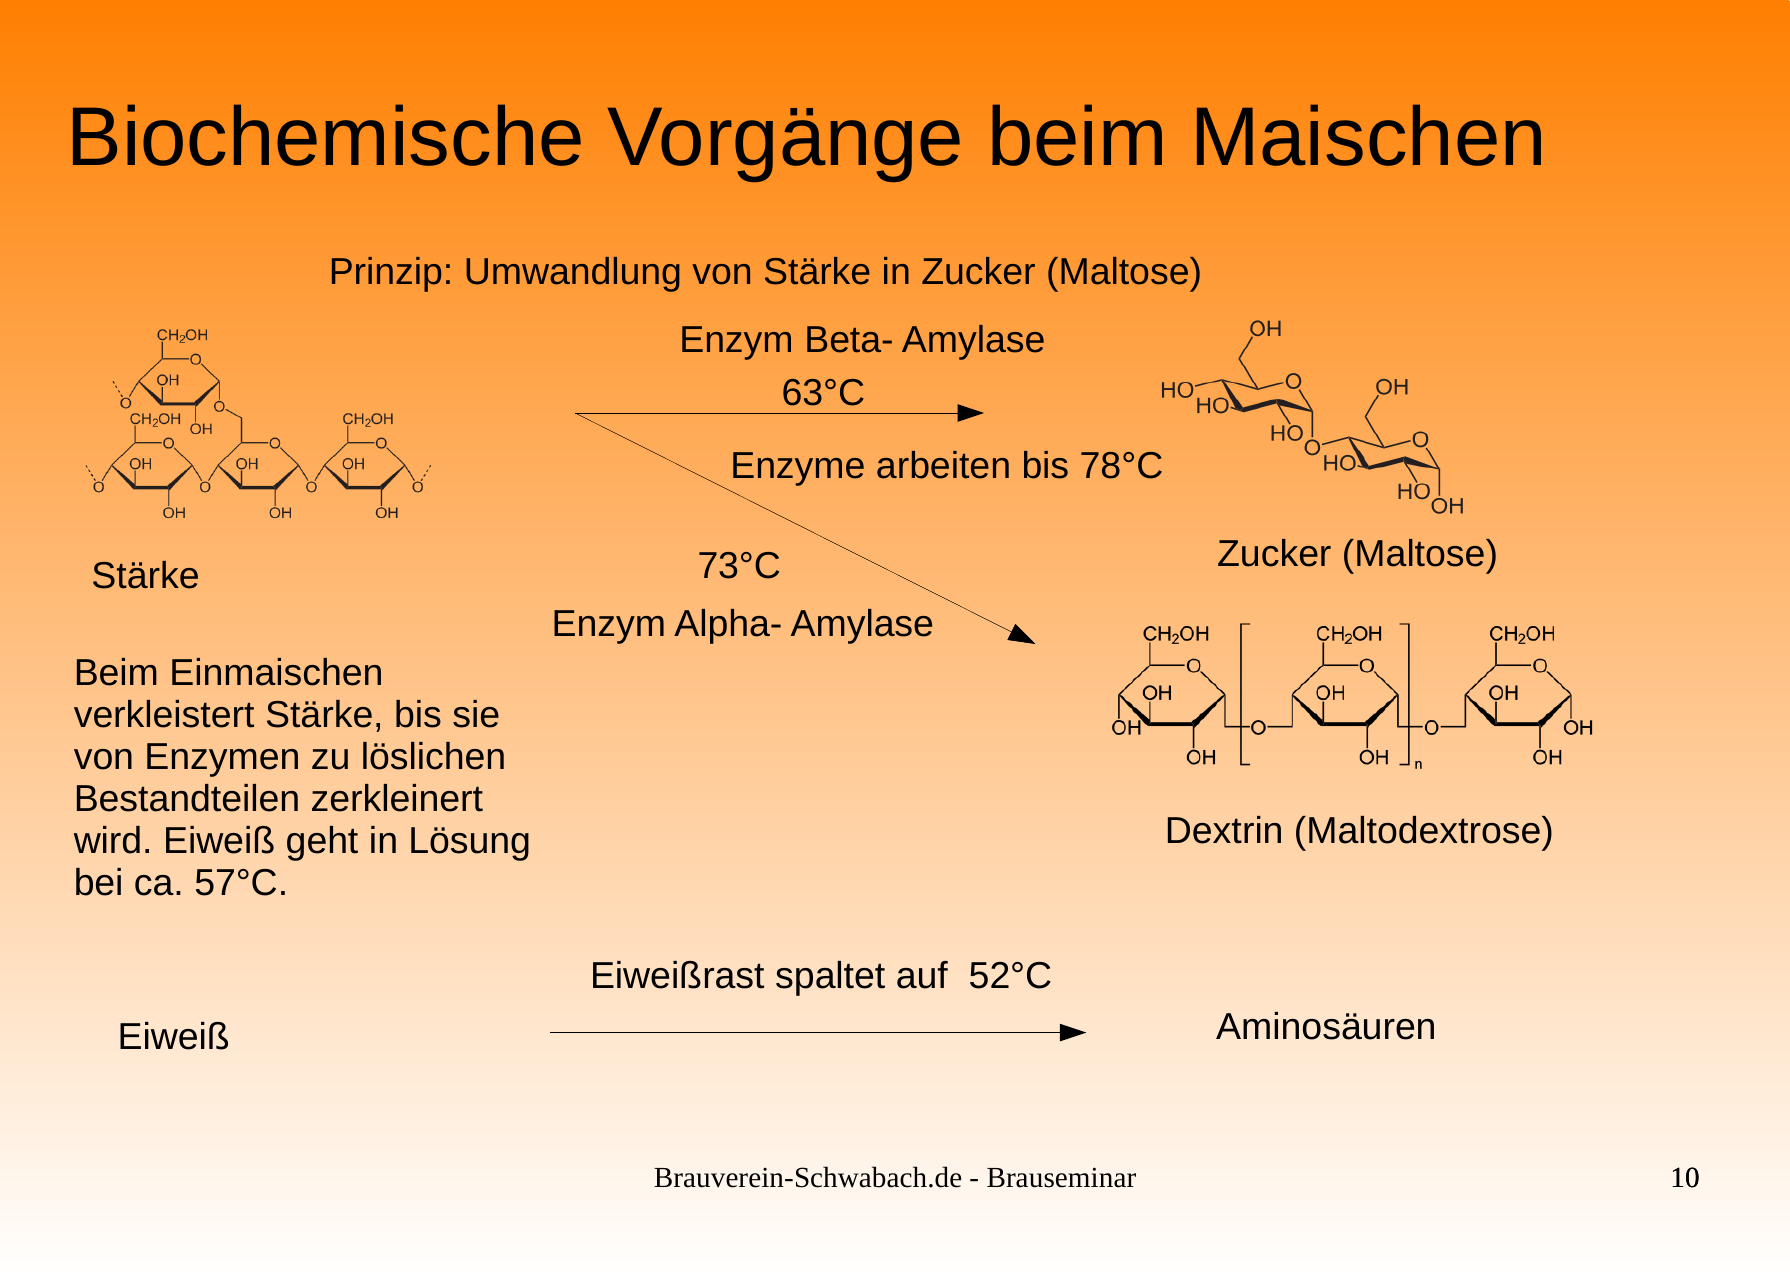

# Biochemische Vorgänge beim Maischen
Prinzip: Umwandlung von Stärke in Zucker (Maltose)
Enzym Beta- Amylase
63°C
Enzyme arbeiten bis 78°C
Zucker (Maltose)
73°C
Stärke
Enzym Alpha- Amylase
Beim Einmaischen verkleistert Stärke, bis sie von Enzymen zu löslichen Bestandteilen zerkleinert wird. Eiweiß geht in Lösung bei ca. 57°C.
Dextrin (Maltodextrose)
Eiweißrast spaltet auf 52°C
Aminosäuren
Eiweiß
Brauverein-Schwabach.de - Brauseminar
10